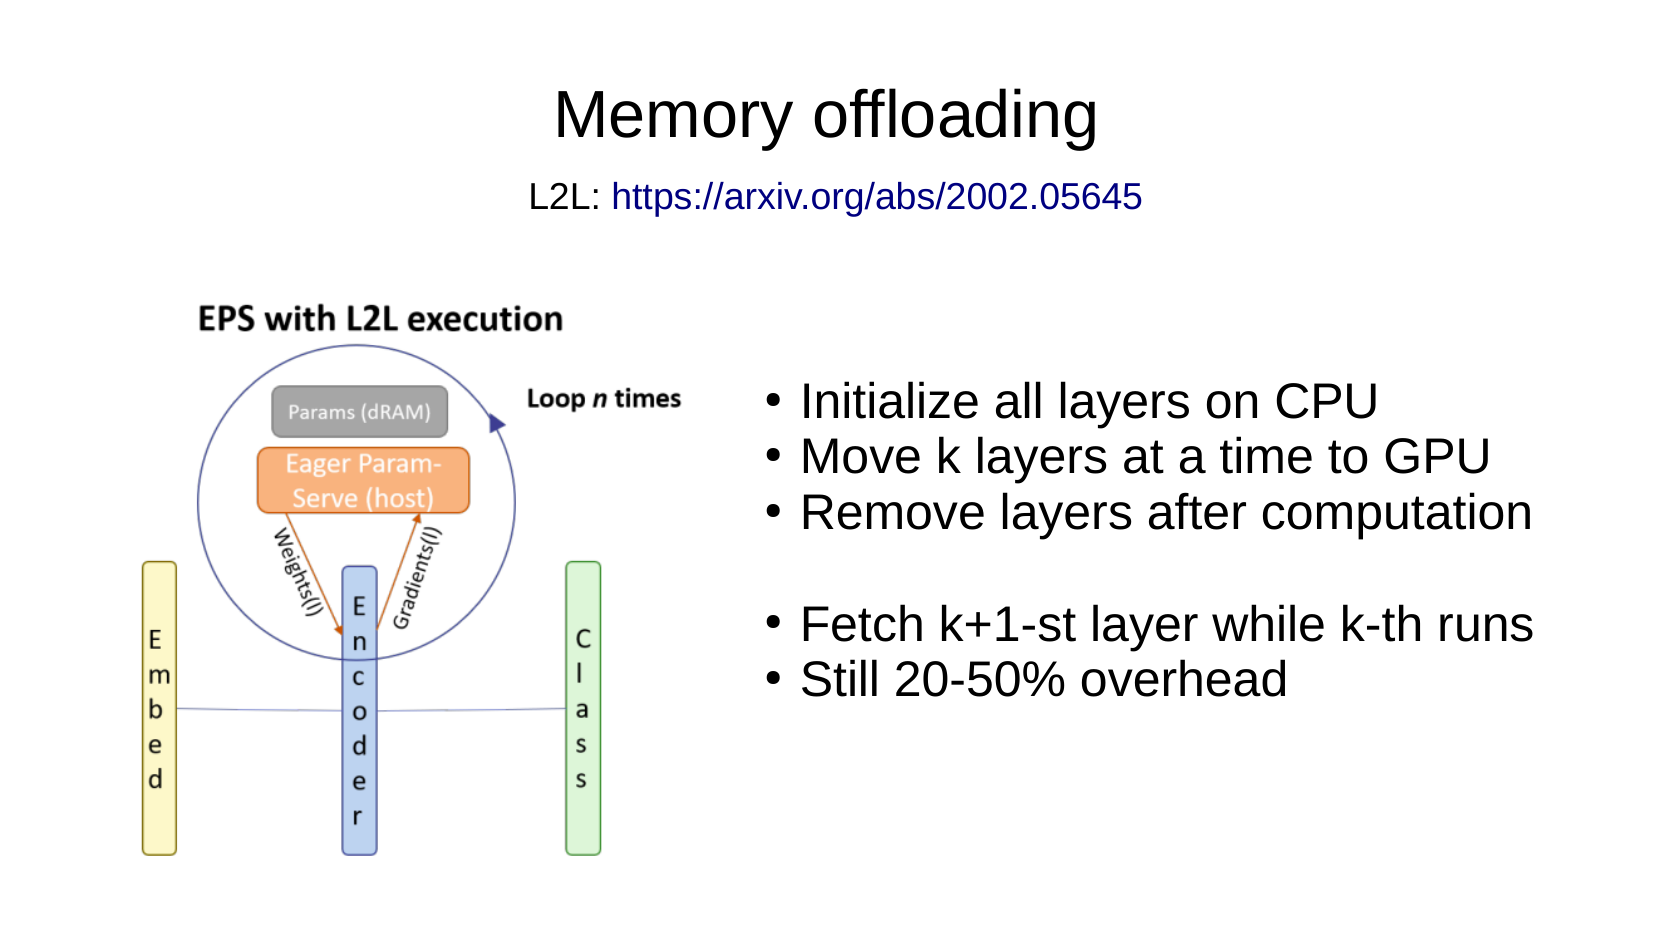

# Memory offloading
L2L: https://arxiv.org/abs/2002.05645
Initialize all layers on CPU
Move k layers at a time to GPU
Remove layers after computation
Fetch k+1-st layer while k-th runs
Still 20-50% overhead